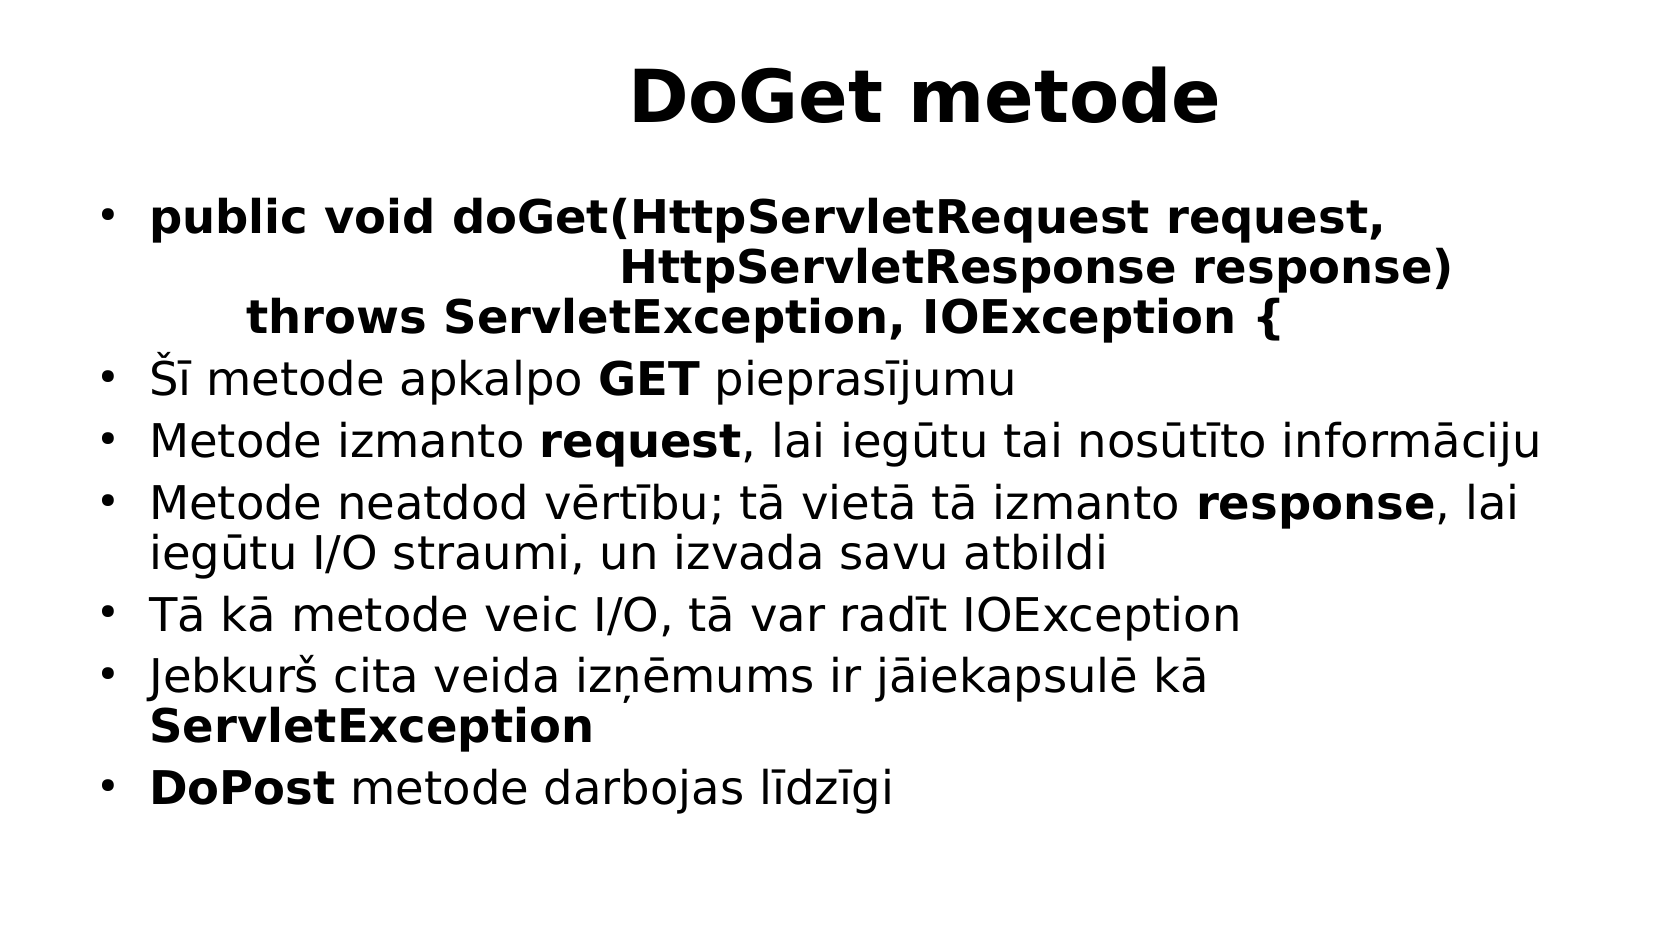

# DoGet metode
public void doGet(HttpServletRequest request,
 HttpServletResponse response)
 throws ServletException, IOException {
Šī metode apkalpo GET pieprasījumu
Metode izmanto request, lai iegūtu tai nosūtīto informāciju
Metode neatdod vērtību; tā vietā tā izmanto response, lai iegūtu I/O straumi, un izvada savu atbildi
Tā kā metode veic I/O, tā var radīt IOException
Jebkurš cita veida izņēmums ir jāiekapsulē kā ServletException
DoPost metode darbojas līdzīgi